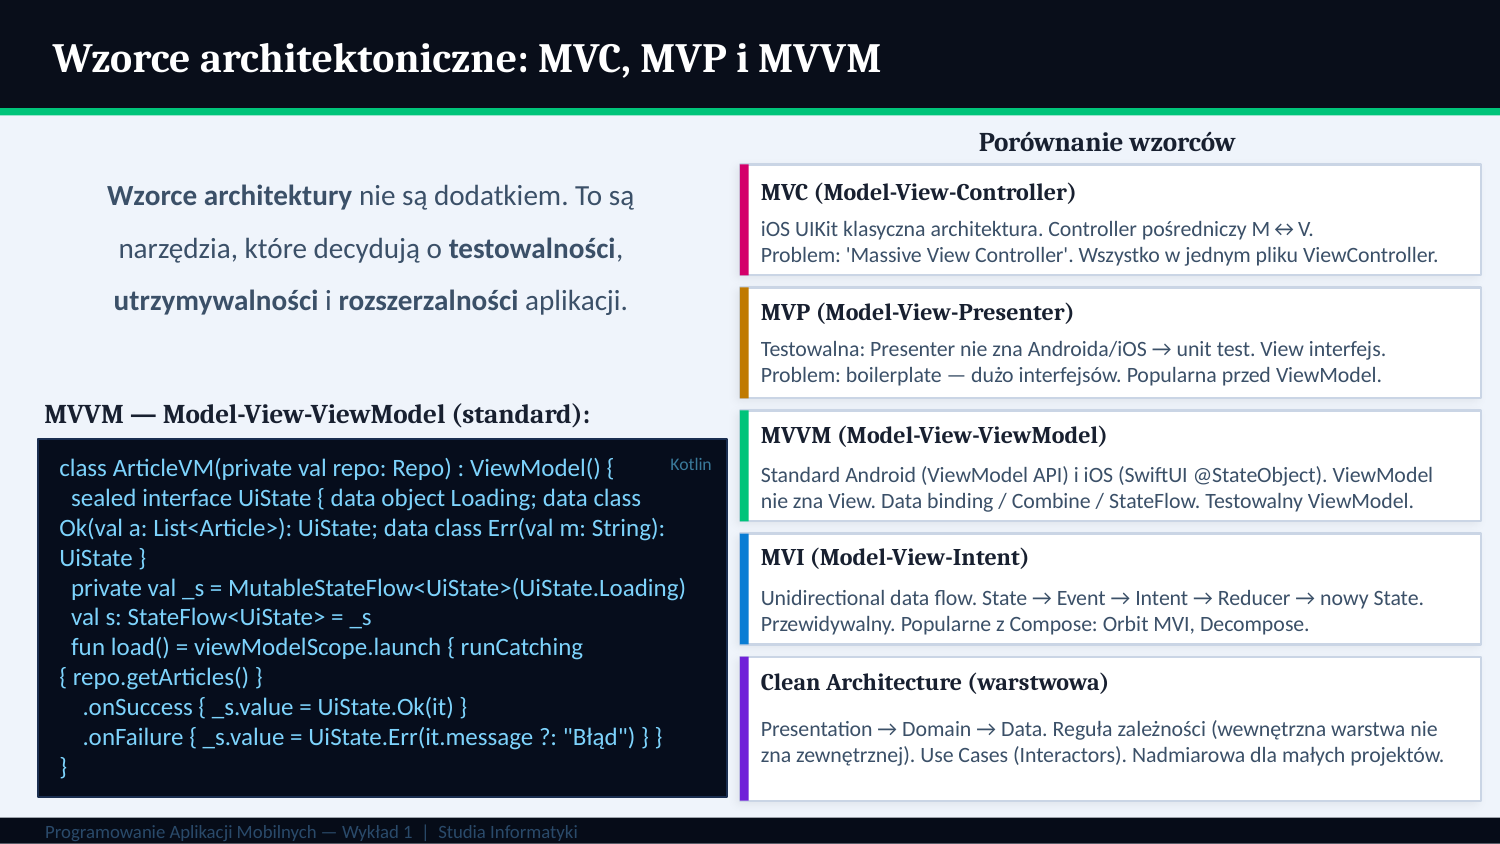

Wzorce architektoniczne: MVC, MVP i MVVM
Porównanie wzorców
Wzorce architektury nie są dodatkiem. To są narzędzia, które decydują o testowalności, utrzymywalności i rozszerzalności aplikacji.
MVC (Model-View-Controller)
iOS UIKit klasyczna architektura. Controller pośredniczy M↔V.
Problem: 'Massive View Controller'. Wszystko w jednym pliku ViewController.
MVP (Model-View-Presenter)
Testowalna: Presenter nie zna Androida/iOS → unit test. View interfejs. Problem: boilerplate — dużo interfejsów. Popularna przed ViewModel.
MVVM — Model-View-ViewModel (standard):
MVVM (Model-View-ViewModel)
Kotlin
class ArticleVM(private val repo: Repo) : ViewModel() {
  sealed interface UiState { data object Loading; data class Ok(val a: List<Article>): UiState; data class Err(val m: String): UiState }
  private val _s = MutableStateFlow<UiState>(UiState.Loading)
  val s: StateFlow<UiState> = _s
  fun load() = viewModelScope.launch { runCatching { repo.getArticles() }
    .onSuccess { _s.value = UiState.Ok(it) }
    .onFailure { _s.value = UiState.Err(it.message ?: "Błąd") } }
}
Standard Android (ViewModel API) i iOS (SwiftUI @StateObject). ViewModel nie zna View. Data binding / Combine / StateFlow. Testowalny ViewModel.
MVI (Model-View-Intent)
Unidirectional data flow. State → Event → Intent → Reducer → nowy State. Przewidywalny. Popularne z Compose: Orbit MVI, Decompose.
Clean Architecture (warstwowa)
Presentation → Domain → Data. Reguła zależności (wewnętrzna warstwa nie zna zewnętrznej). Use Cases (Interactors). Nadmiarowa dla małych projektów.
Programowanie Aplikacji Mobilnych — Wykład 1 | Studia Informatyki